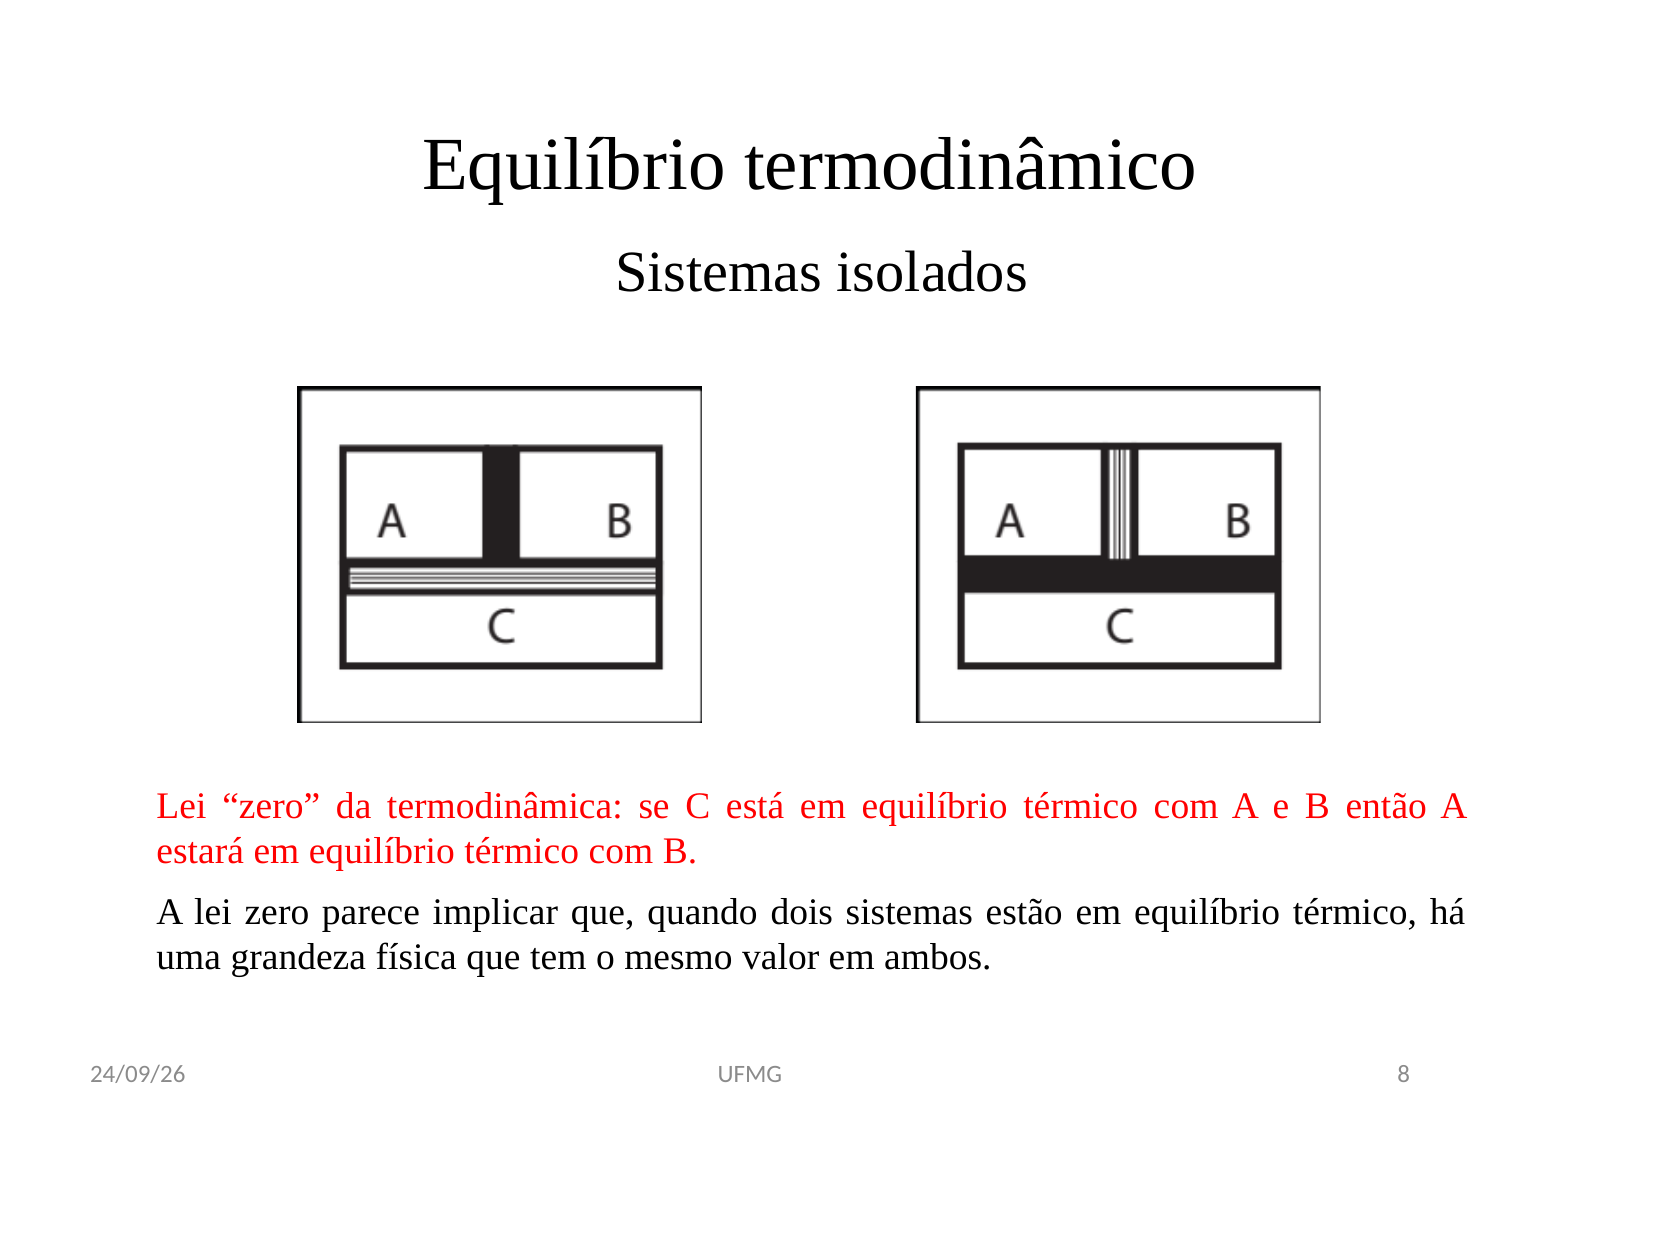

Equilíbrio termodinâmico
Sistemas isolados
Lei “zero” da termodinâmica: se C está em equilíbrio térmico com A e B então A estará em equilíbrio térmico com B.
A lei zero parece implicar que, quando dois sistemas estão em equilíbrio térmico, há uma grandeza física que tem o mesmo valor em ambos.
UFMG
2